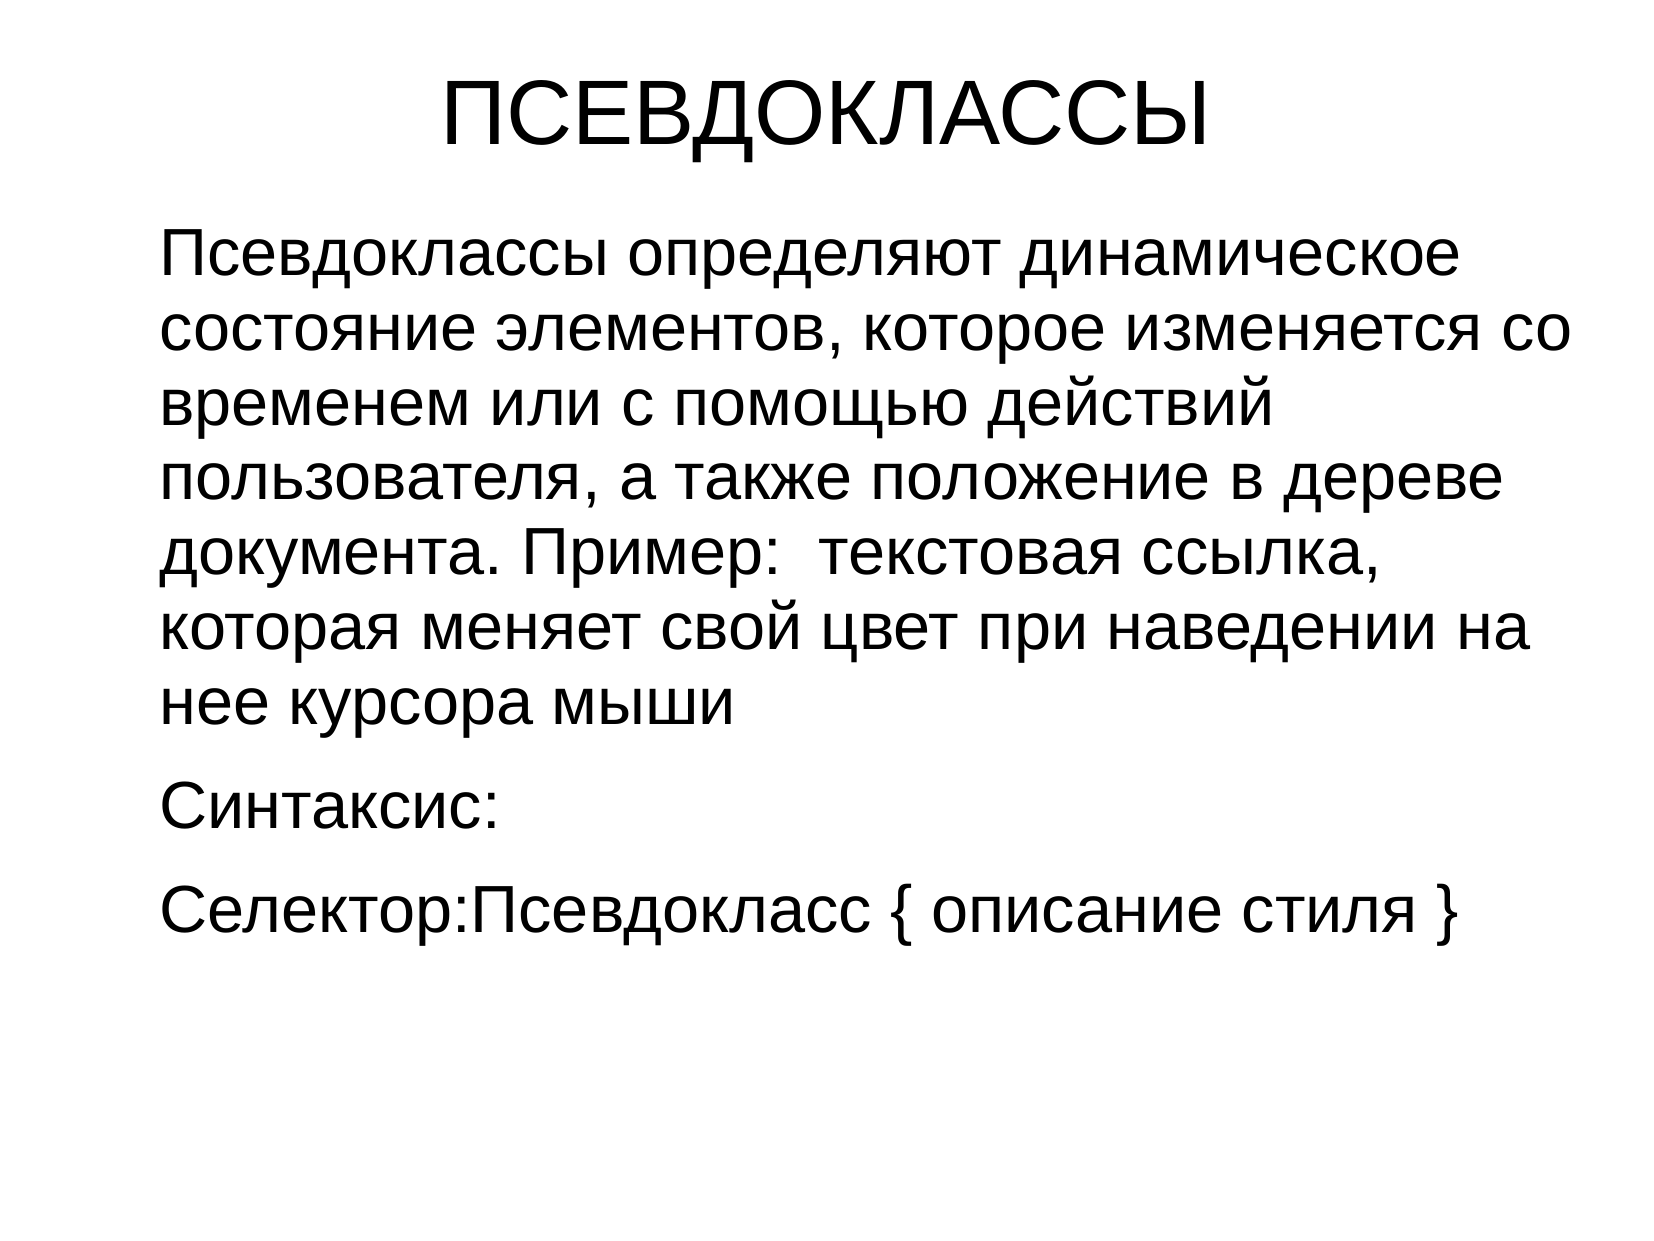

# ПСЕВДОКЛАССЫ
Псевдоклассы определяют динамическое состояние элементов, которое изменяется со временем или с помощью действий пользователя, а также положение в дереве документа. Пример: текстовая ссылка, которая меняет свой цвет при наведении на нее курсора мыши
Синтаксис:
Селектор:Псевдокласс { описание стиля }